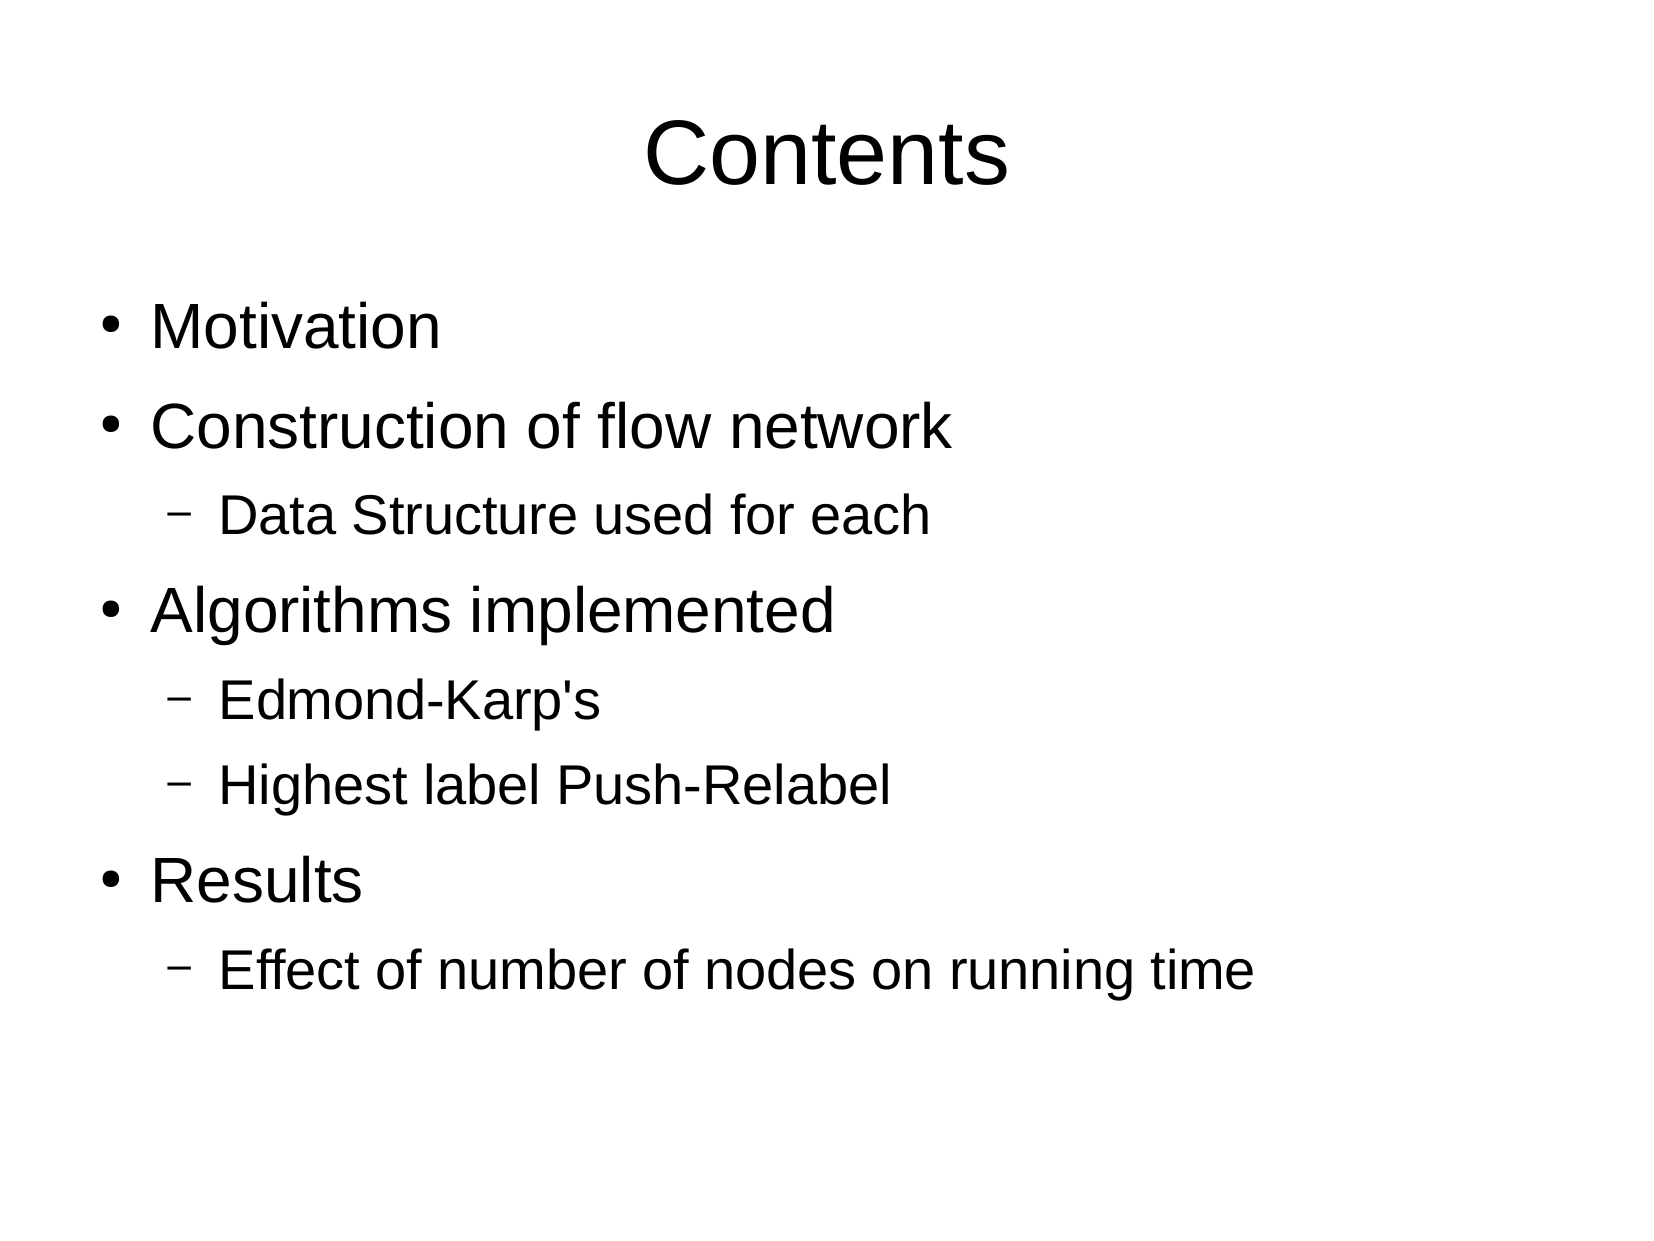

# Contents
Motivation
Construction of flow network
Data Structure used for each
Algorithms implemented
Edmond-Karp's
Highest label Push-Relabel
Results
Effect of number of nodes on running time